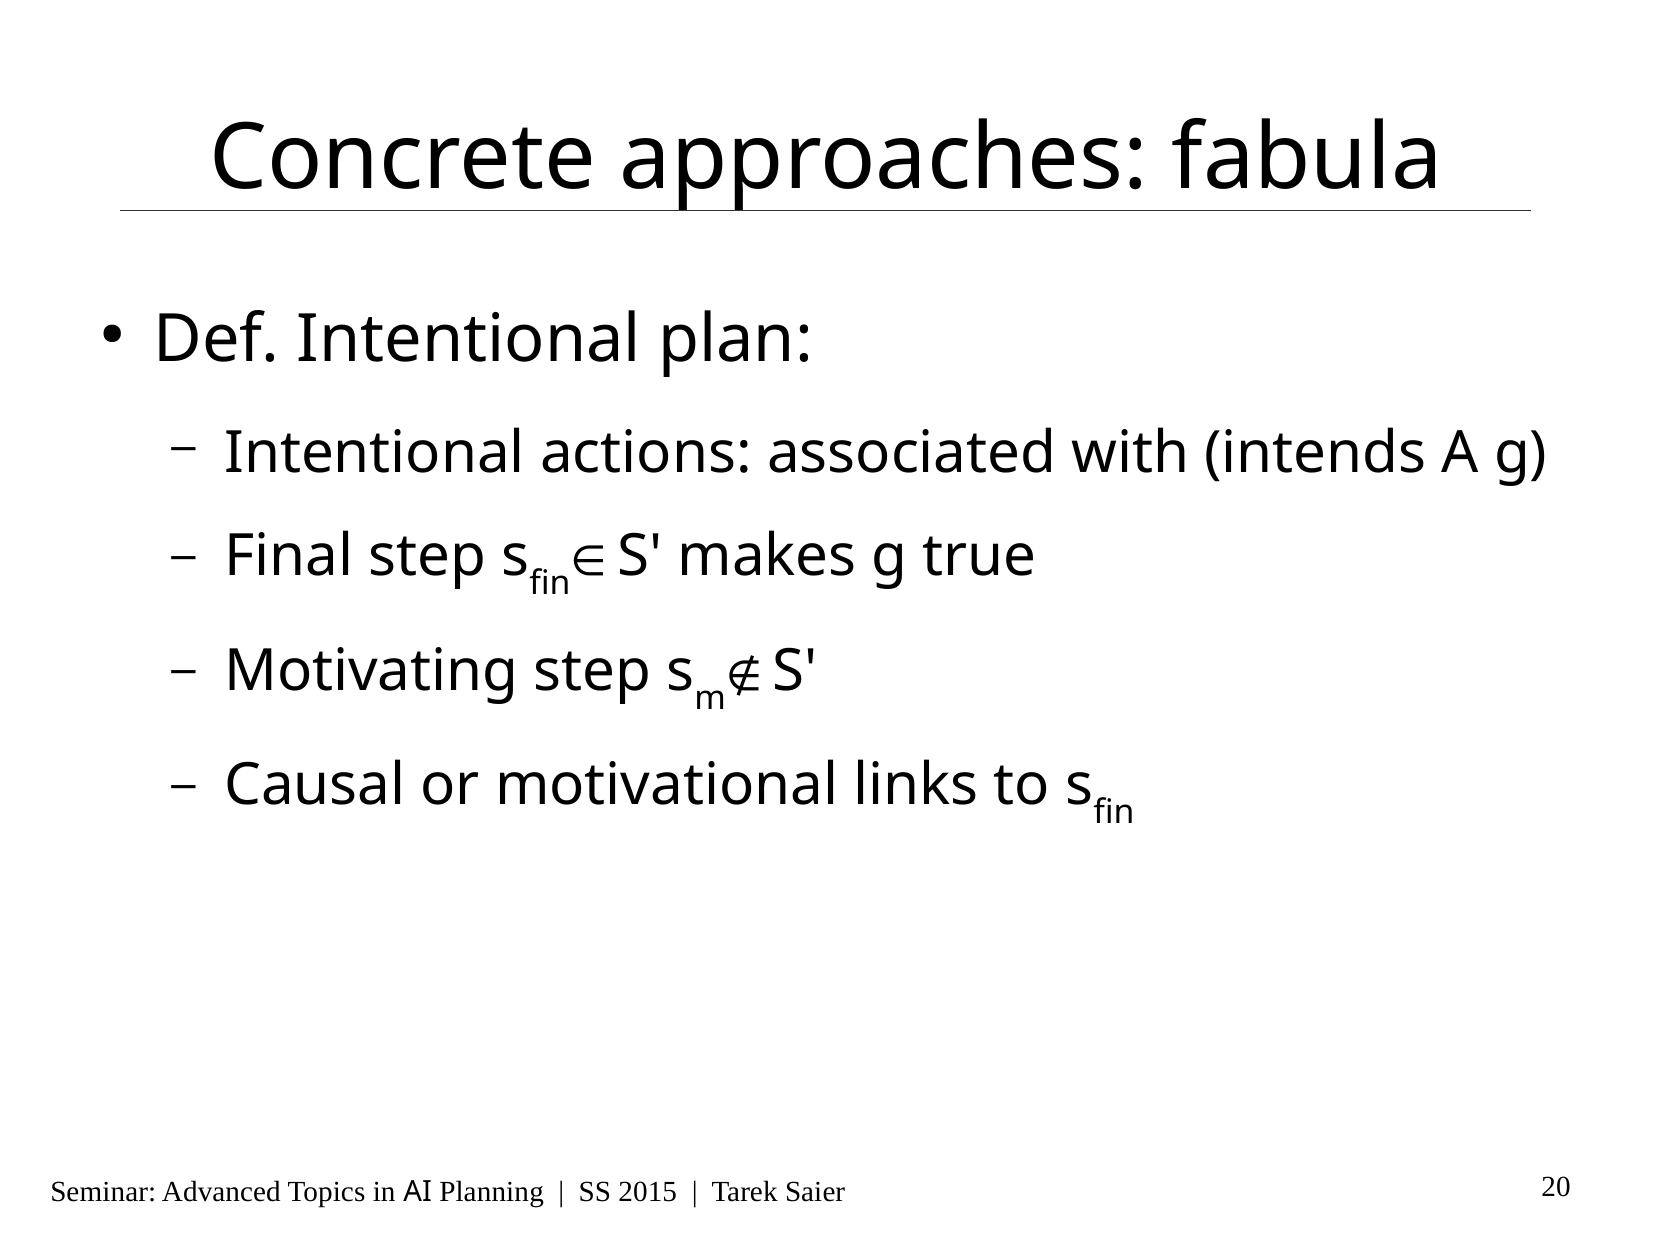

# Concrete approaches: fabula
Def. Intentional plan:
Intentional actions: associated with (intends A g)
Final step sfin∈ S' makes g true
Motivating step sm∉ S'
Causal or motivational links to sfin
20